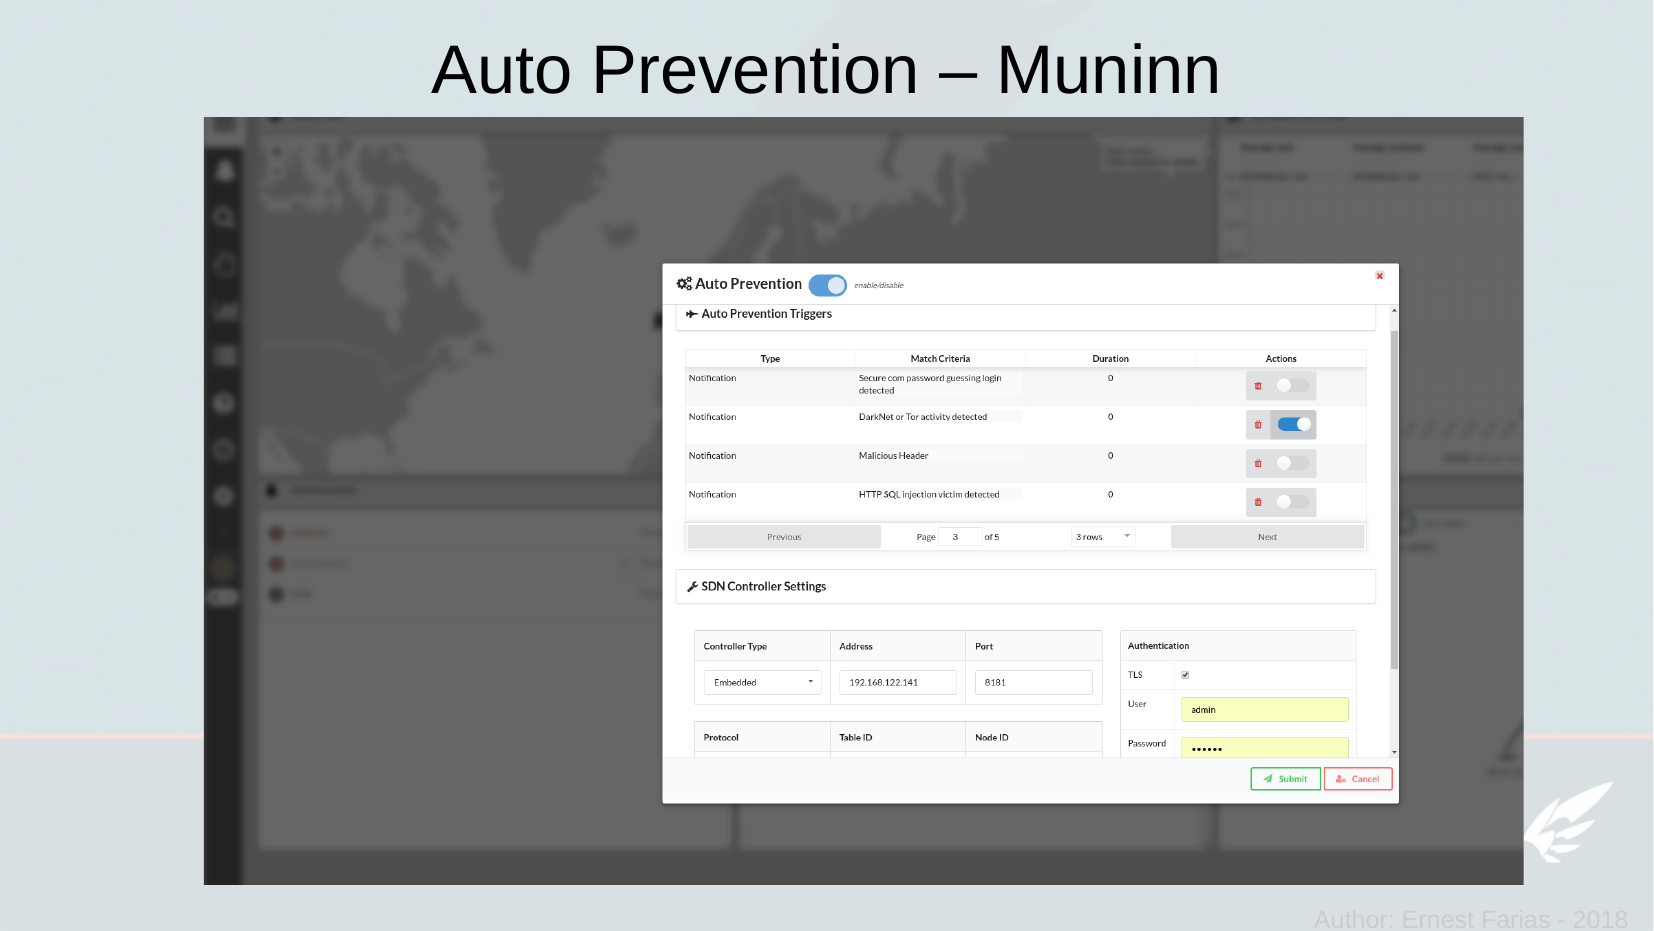

# Auto Prevention – Muninn
Author: Ernest Farias - 2018